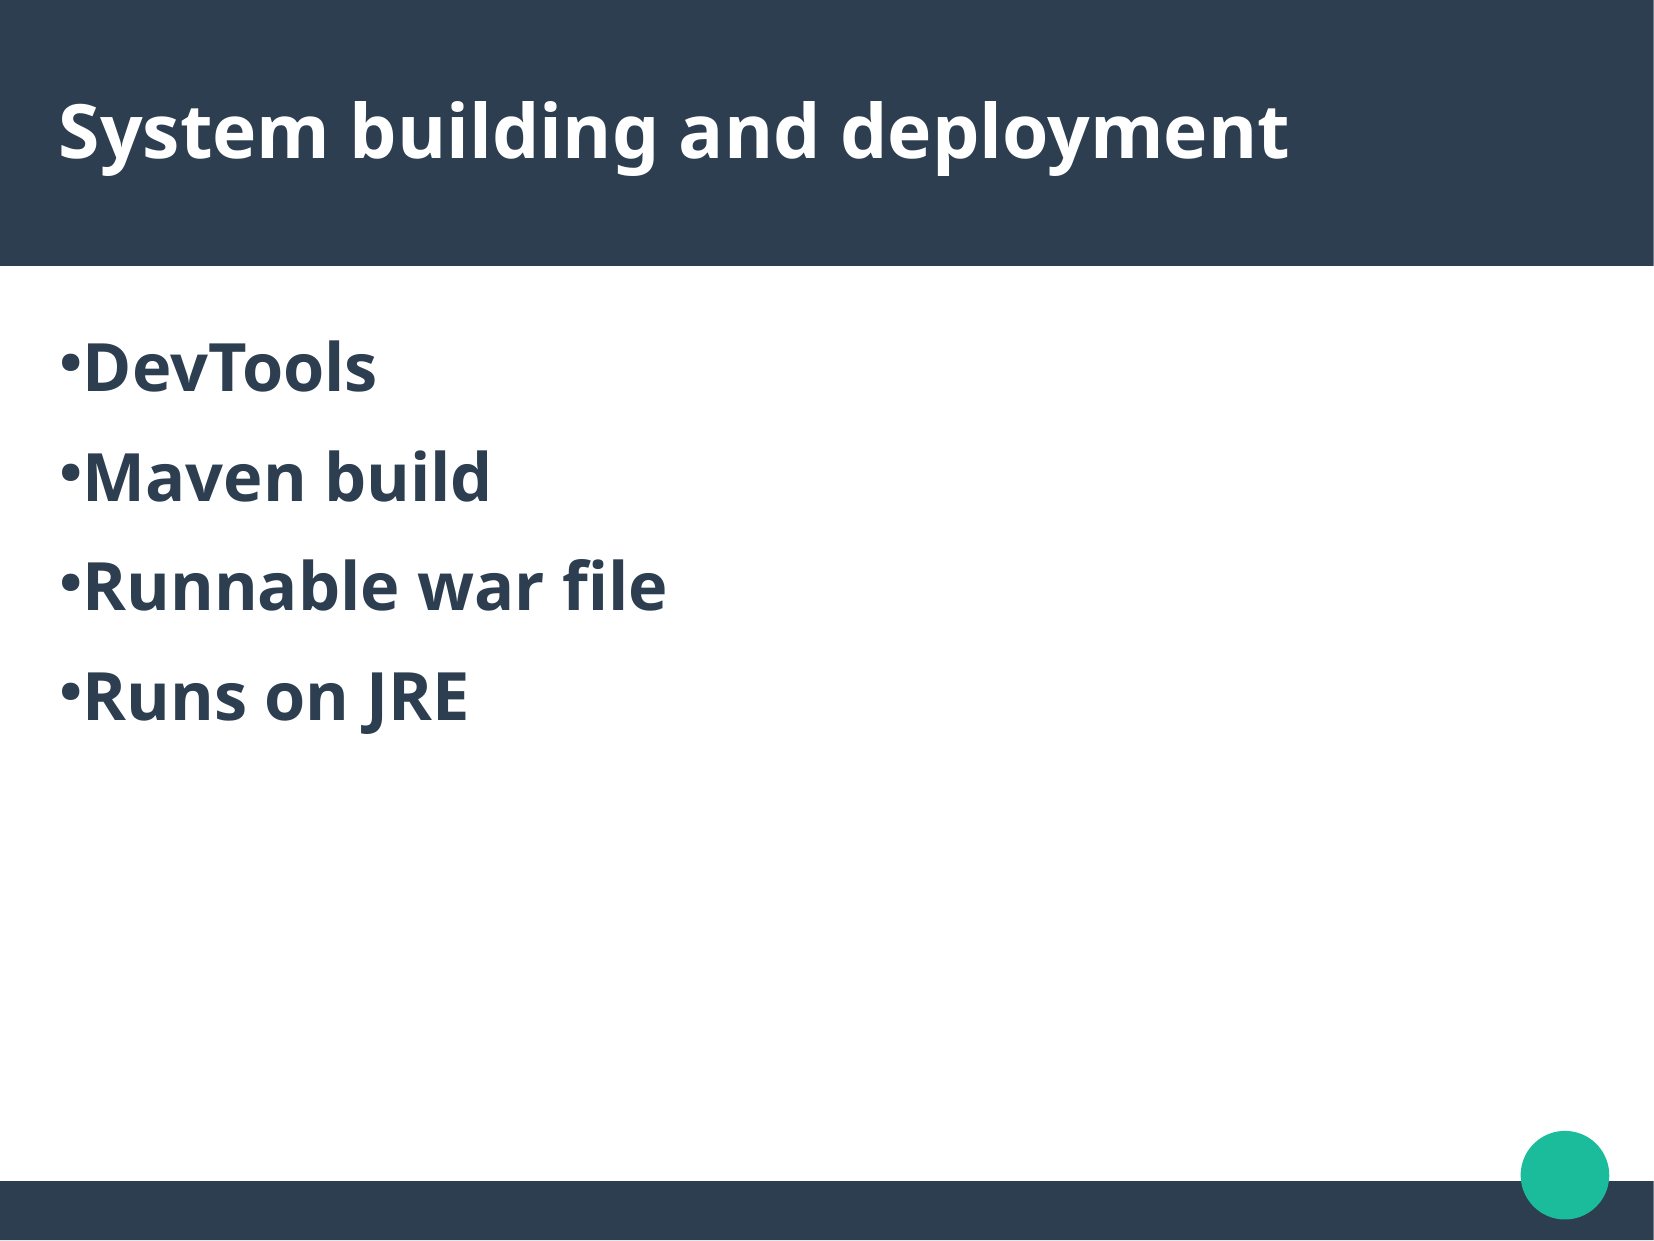

# System building and deployment
DevTools
Maven build
Runnable war file
Runs on JRE